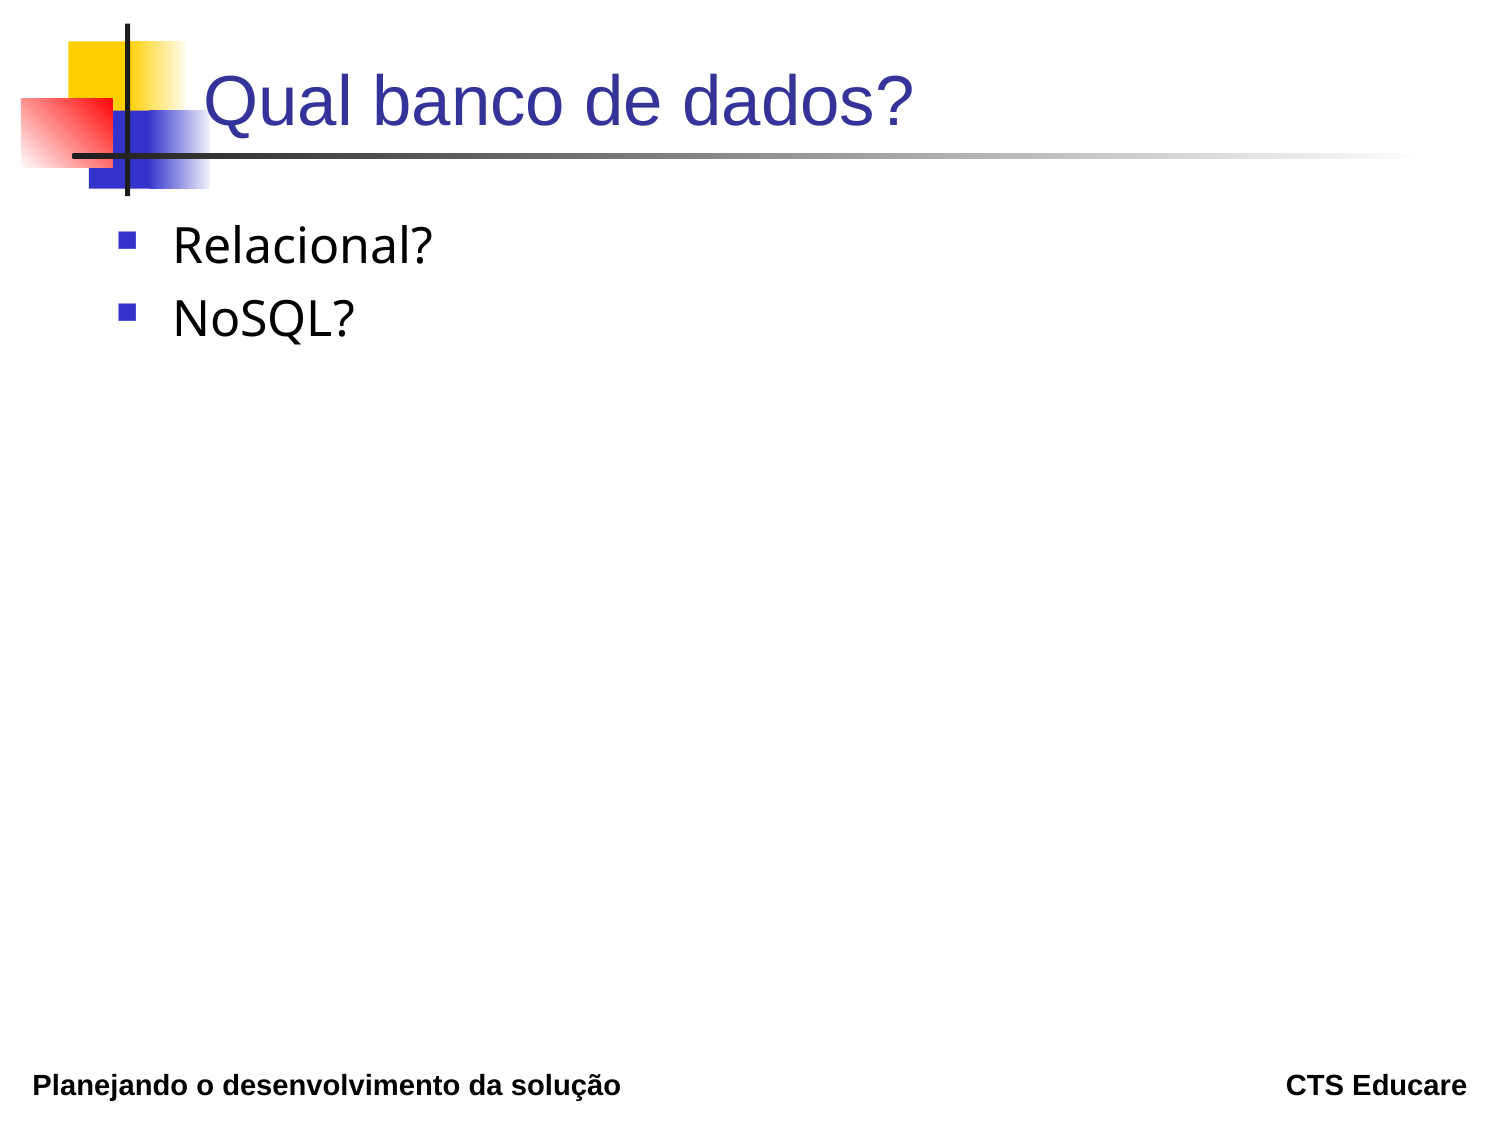

# Qual banco de dados?
Relacional?
NoSQL?